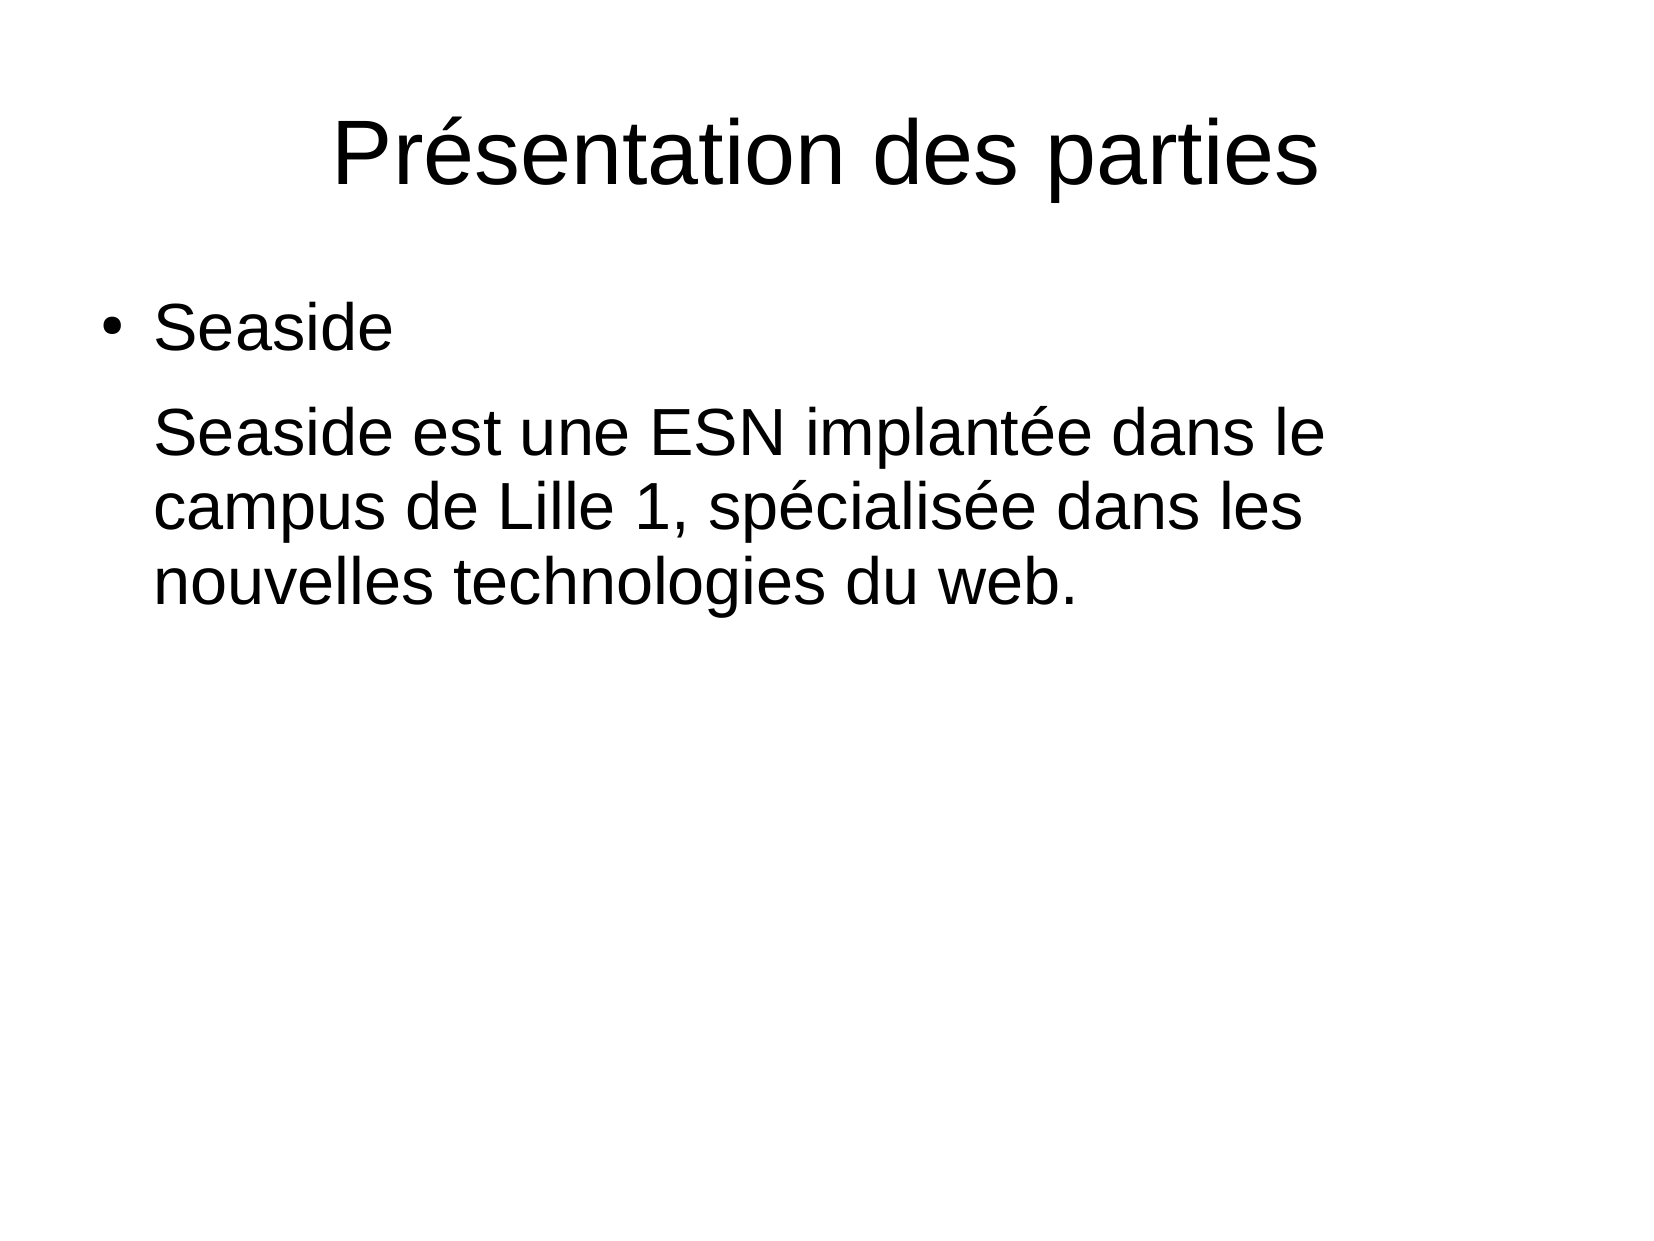

# Présentation des parties
Seaside
Seaside est une ESN implantée dans le campus de Lille 1, spécialisée dans les nouvelles technologies du web.